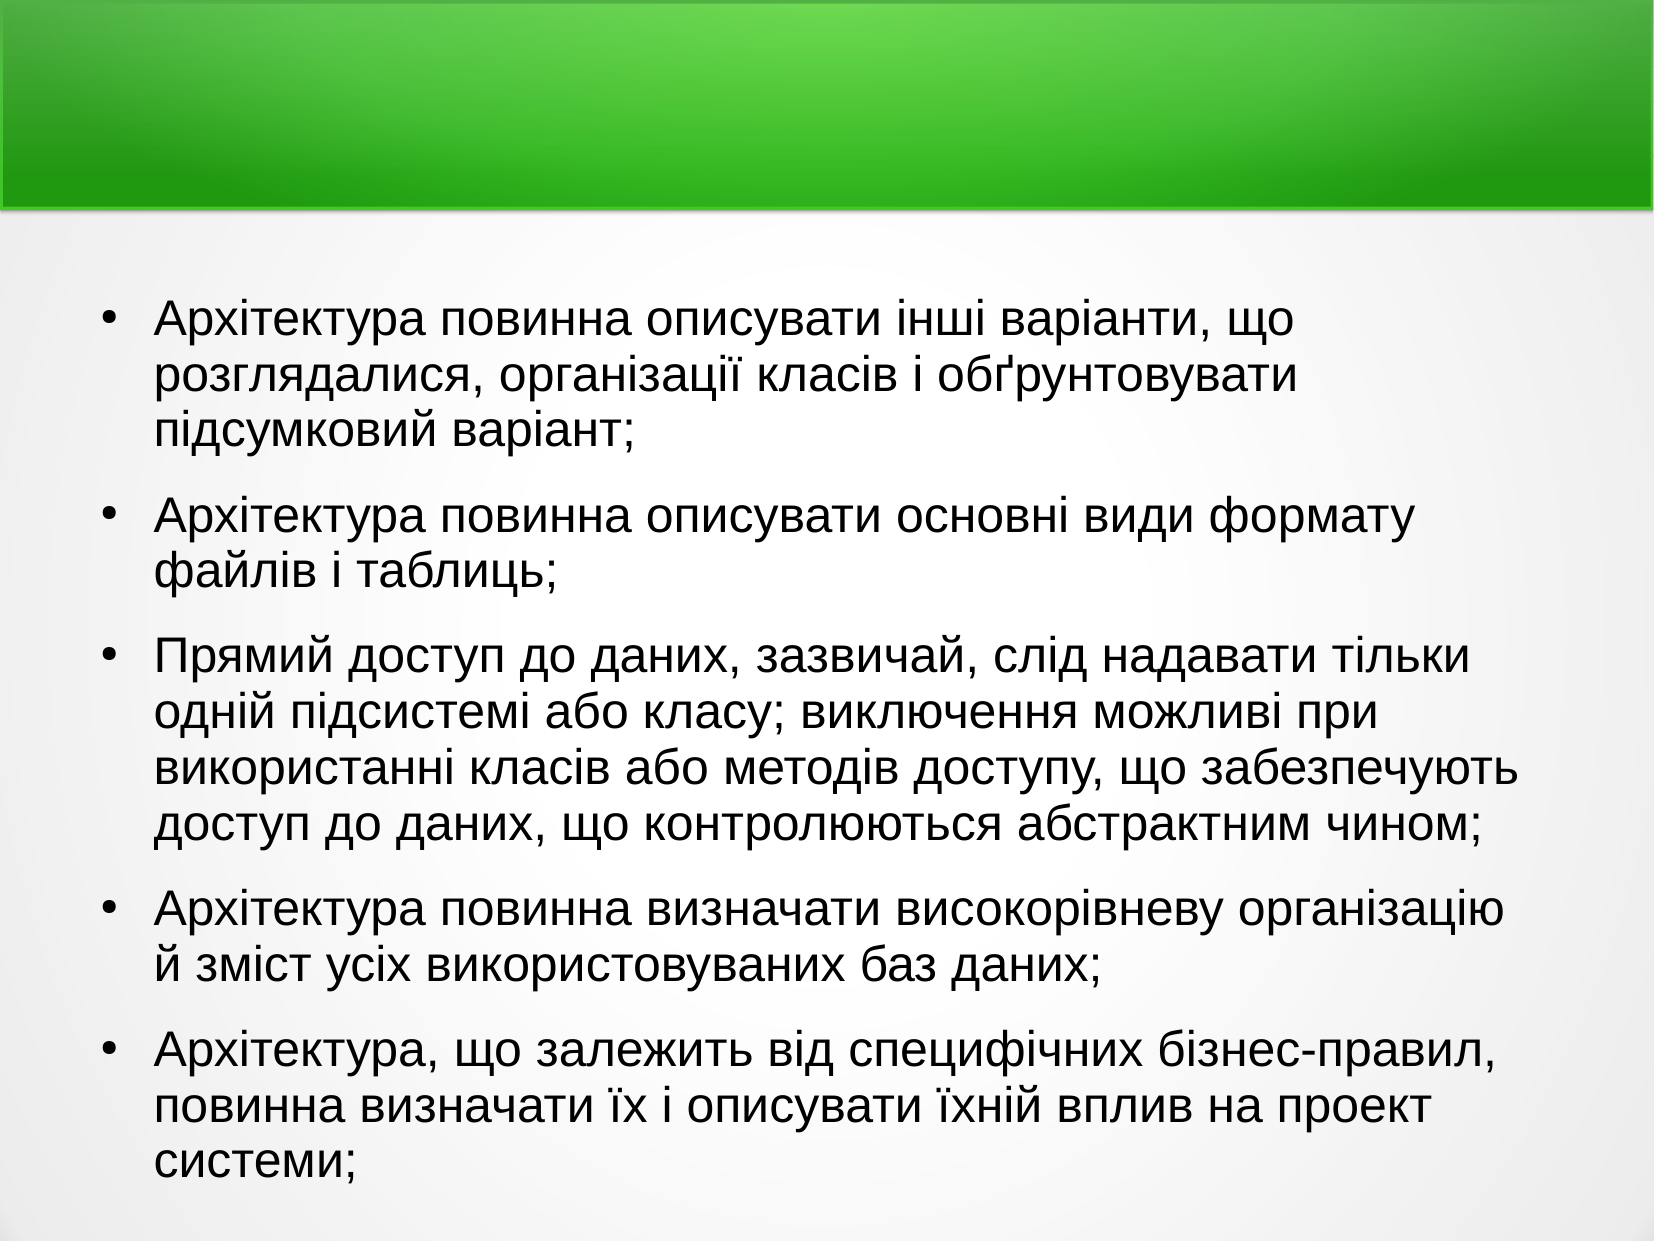

#
Архітектура повинна описувати інші варіанти, що розглядалися, організації класів і обґрунтовувати підсумковий варіант;
Архітектура повинна описувати основні види формату файлів і таблиць;
Прямий доступ до даних, зазвичай, слід надавати тільки одній підсистемі або класу; виключення можливі при використанні класів або методів доступу, що забезпечують доступ до даних, що контролюються абстрактним чином;
Архітектура повинна визначати високорівневу організацію й зміст усіх використовуваних баз даних;
Архітектура, що залежить від специфічних бізнес-правил, повинна визначати їх і описувати їхній вплив на проект системи;